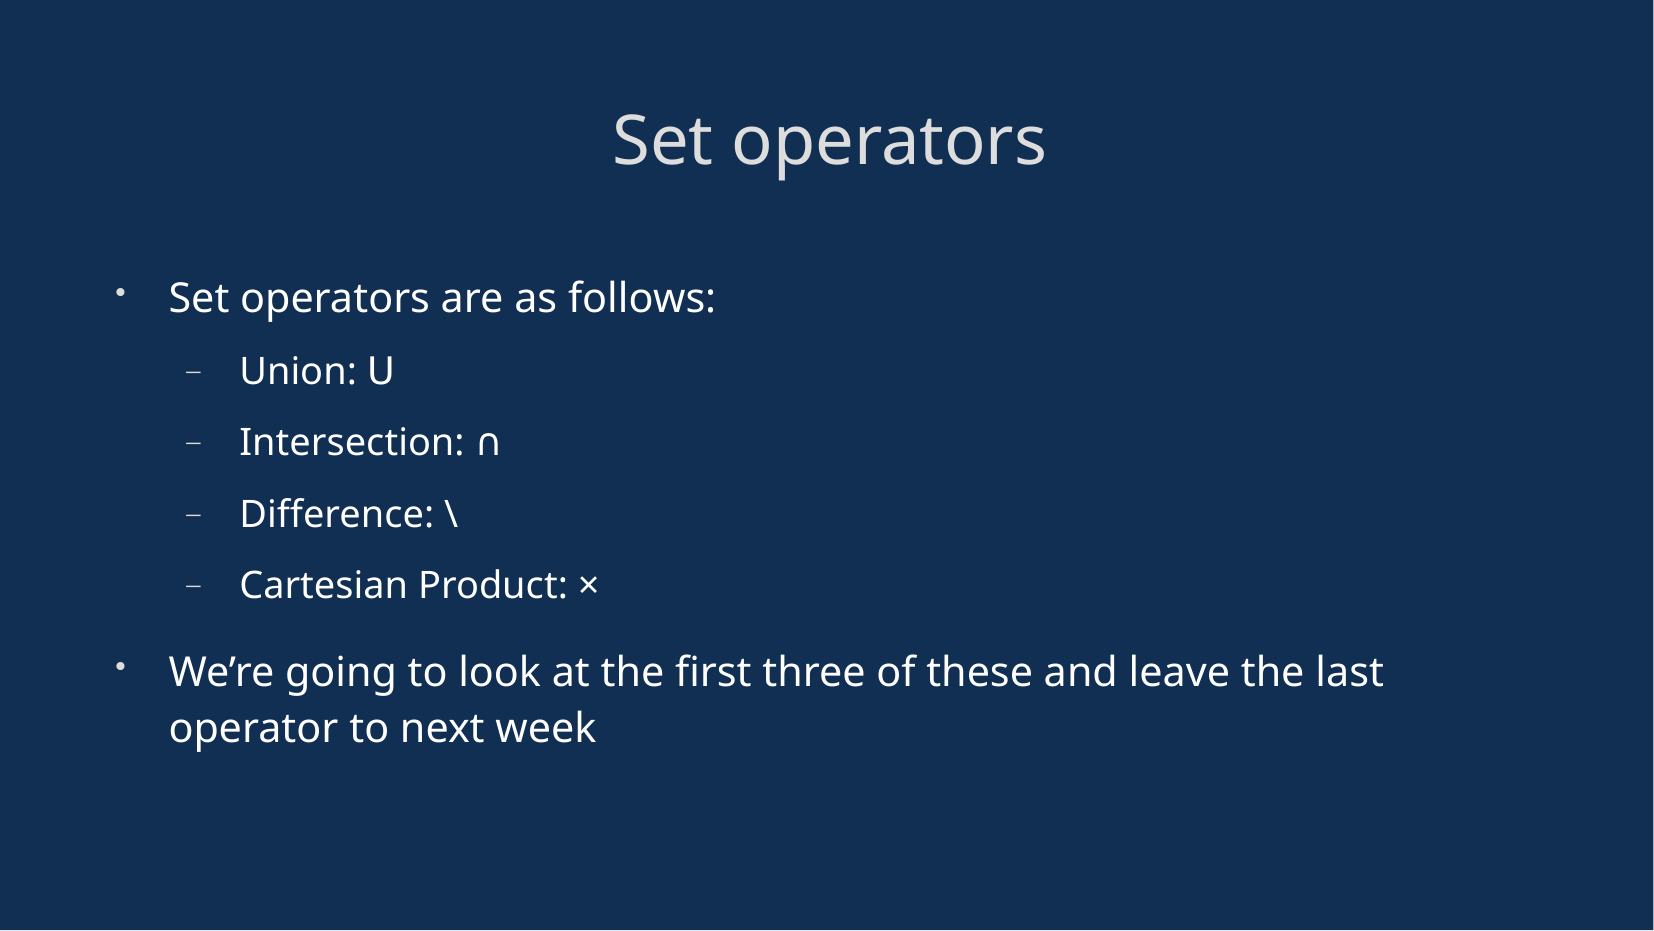

# Set operators
Set operators are as follows:
Union: 𝖴
Intersection: ∩
Difference: \
Cartesian Product: ×
We’re going to look at the first three of these and leave the last operator to next week